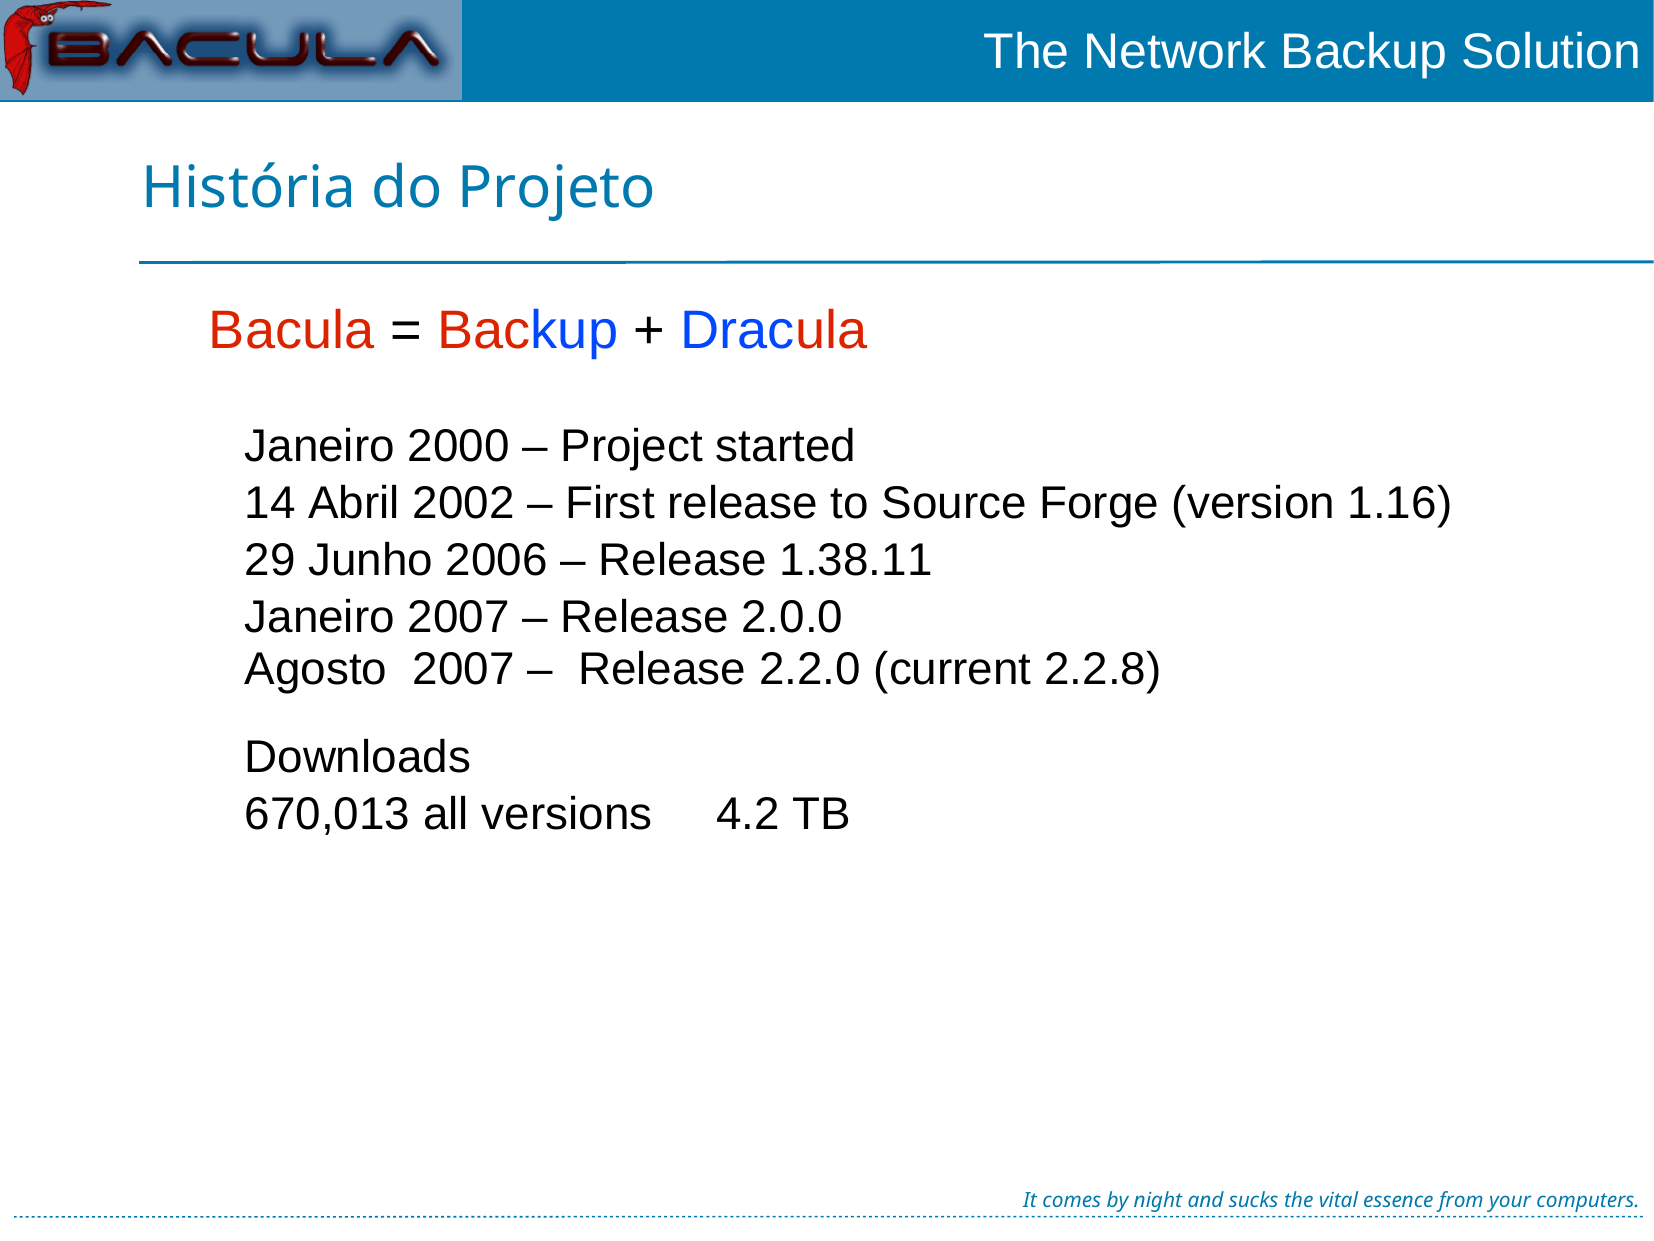

# História do Projeto
Bacula = Backup + Dracula
Janeiro 2000 – Project started
14 Abril 2002 – First release to Source Forge (version 1.16)
29 Junho 2006 – Release 1.38.11
Janeiro 2007 – Release 2.0.0
Agosto 2007 – Release 2.2.0 (current 2.2.8)
Downloads
670,013 all versions 4.2 TB